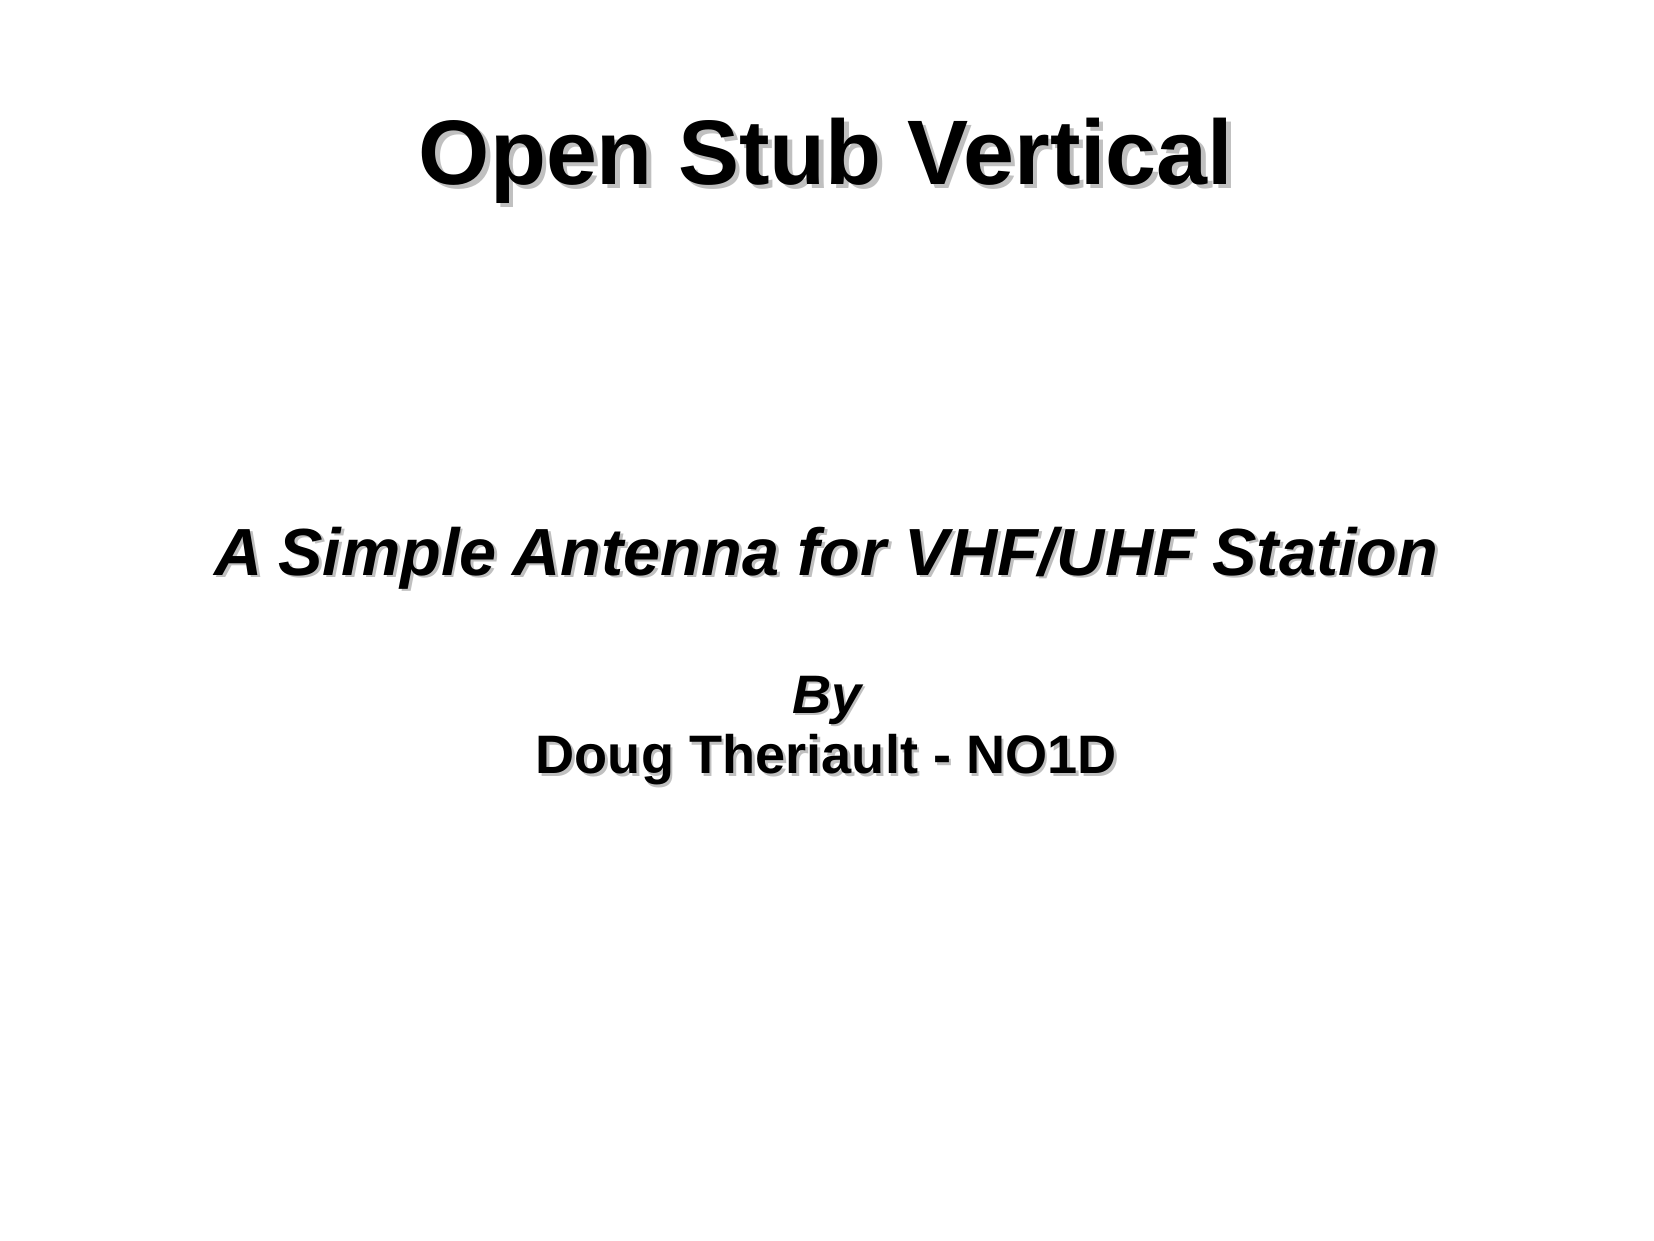

# Open Stub Vertical
A Simple Antenna for VHF/UHF Station
By
Doug Theriault - NO1D